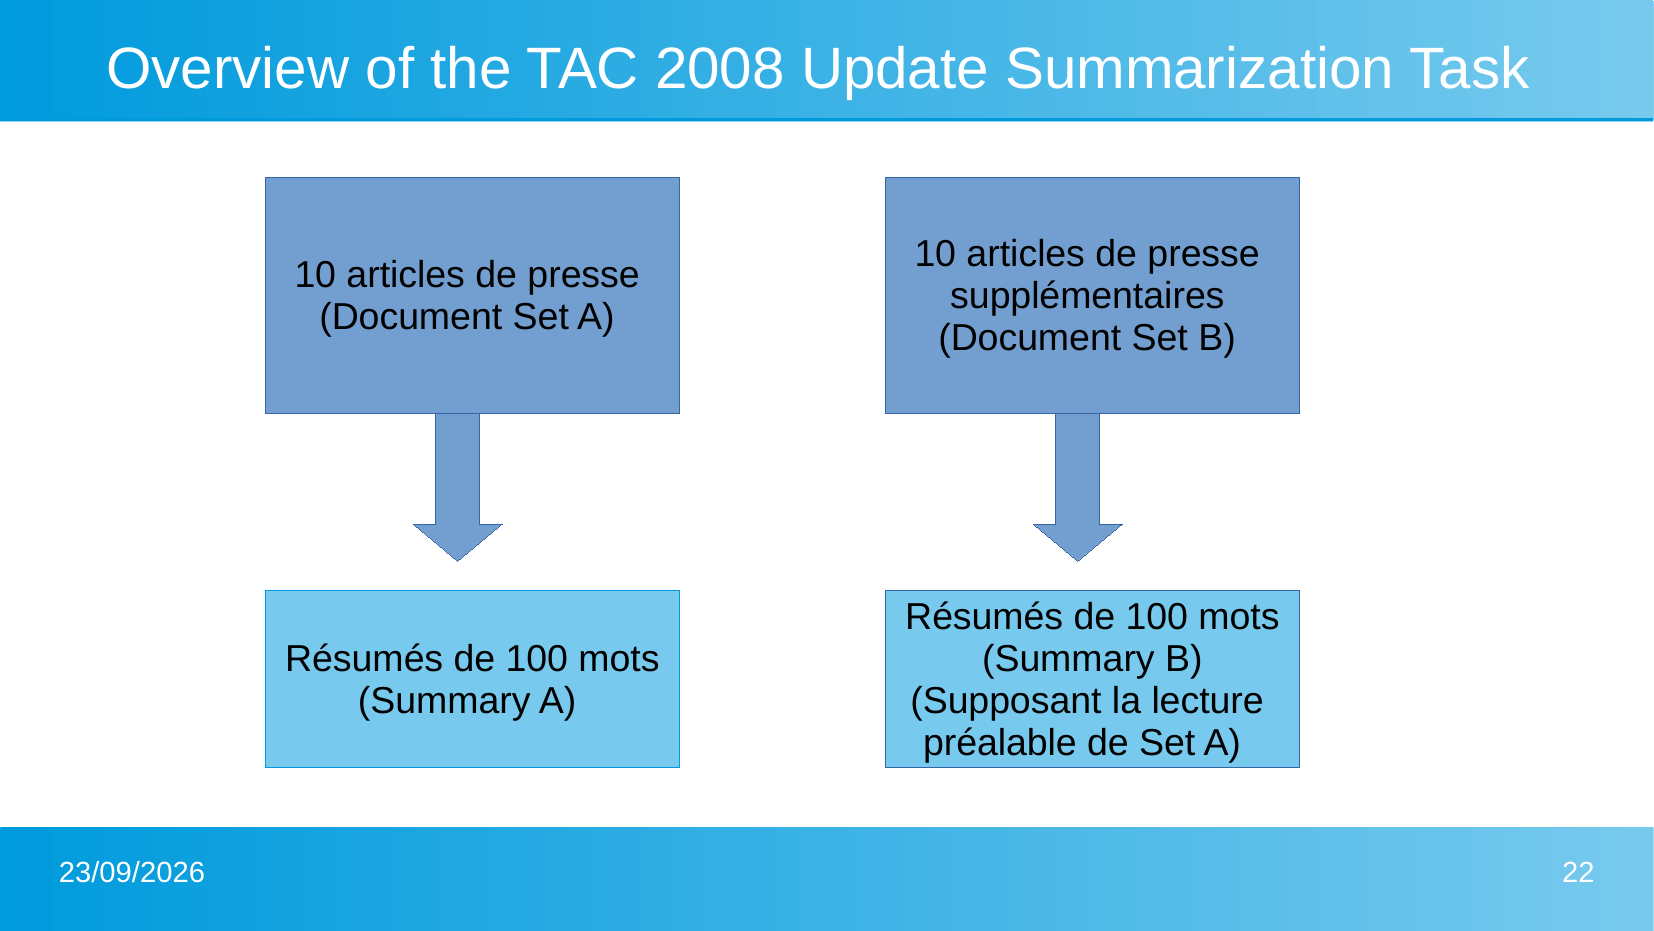

# Overview of the TAC 2008 Update Summarization Task
10 articles de presse
(Document Set A)
10 articles de presse
supplémentaires
(Document Set B)
Résumés de 100 mots
(Summary A)
Résumés de 100 mots
(Summary B)
(Supposant la lecture
préalable de Set A)
22